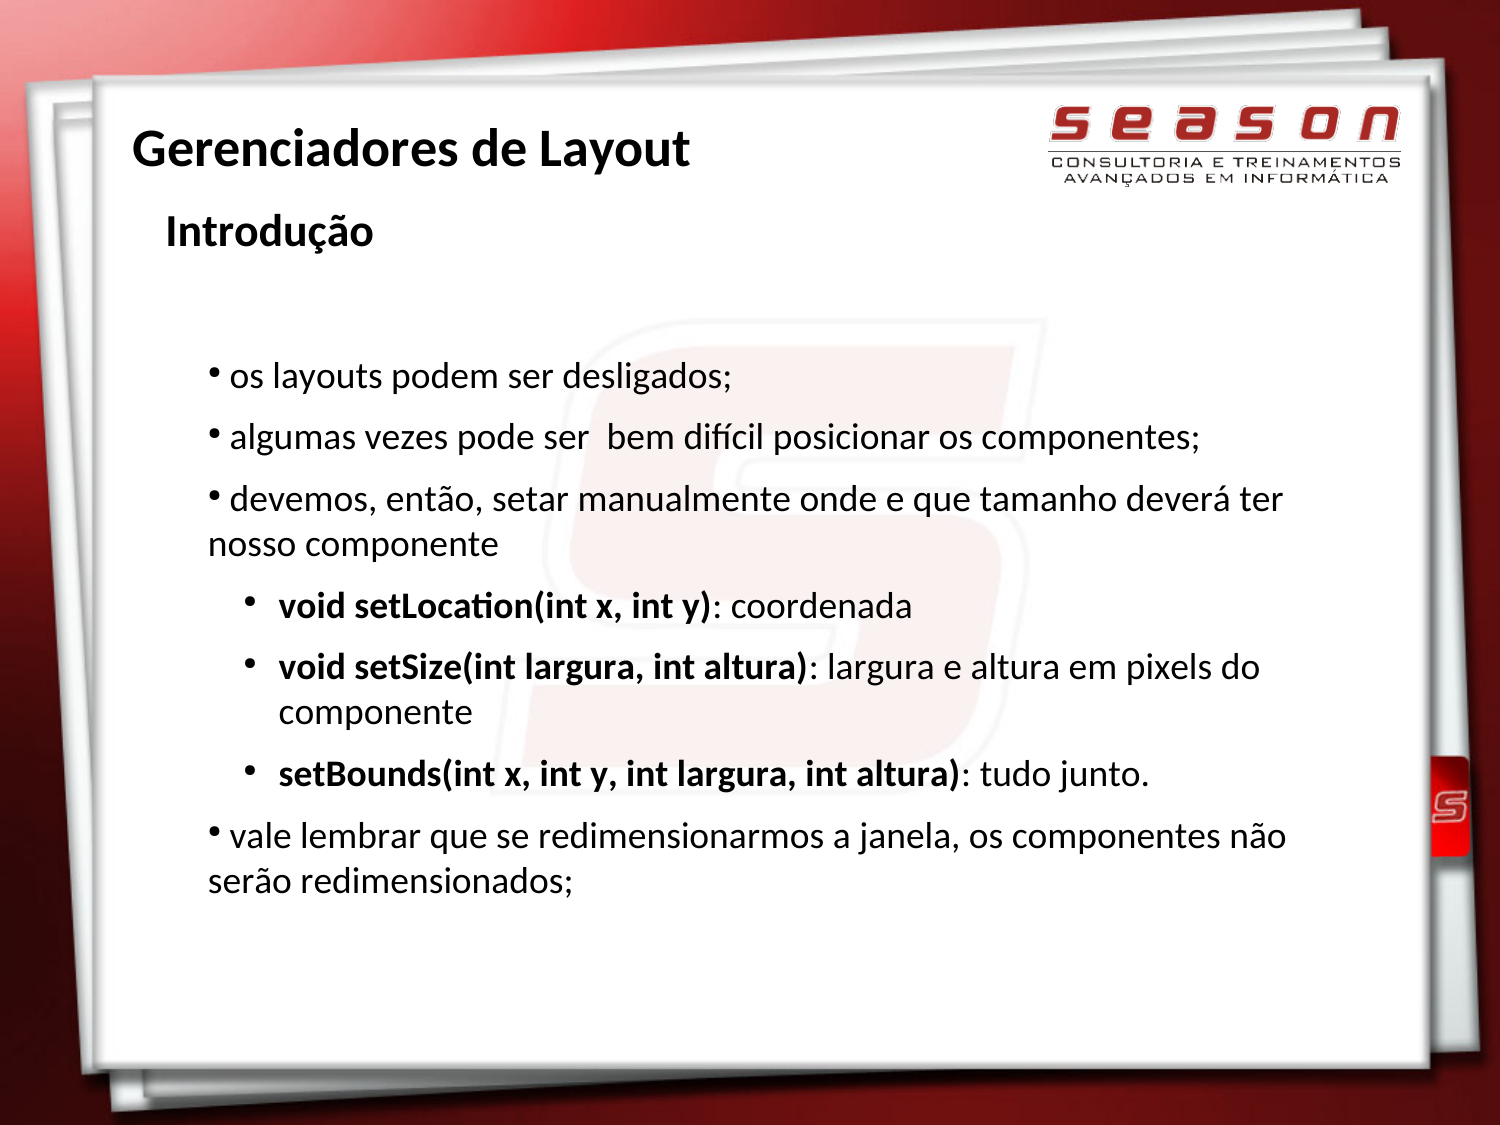

# Gerenciadores de Layout
Introdução
 os layouts podem ser desligados;
 algumas vezes pode ser bem difícil posicionar os componentes;
 devemos, então, setar manualmente onde e que tamanho deverá ter nosso componente
void setLocation(int x, int y): coordenada
void setSize(int largura, int altura): largura e altura em pixels do componente
setBounds(int x, int y, int largura, int altura): tudo junto.
 vale lembrar que se redimensionarmos a janela, os componentes não serão redimensionados;